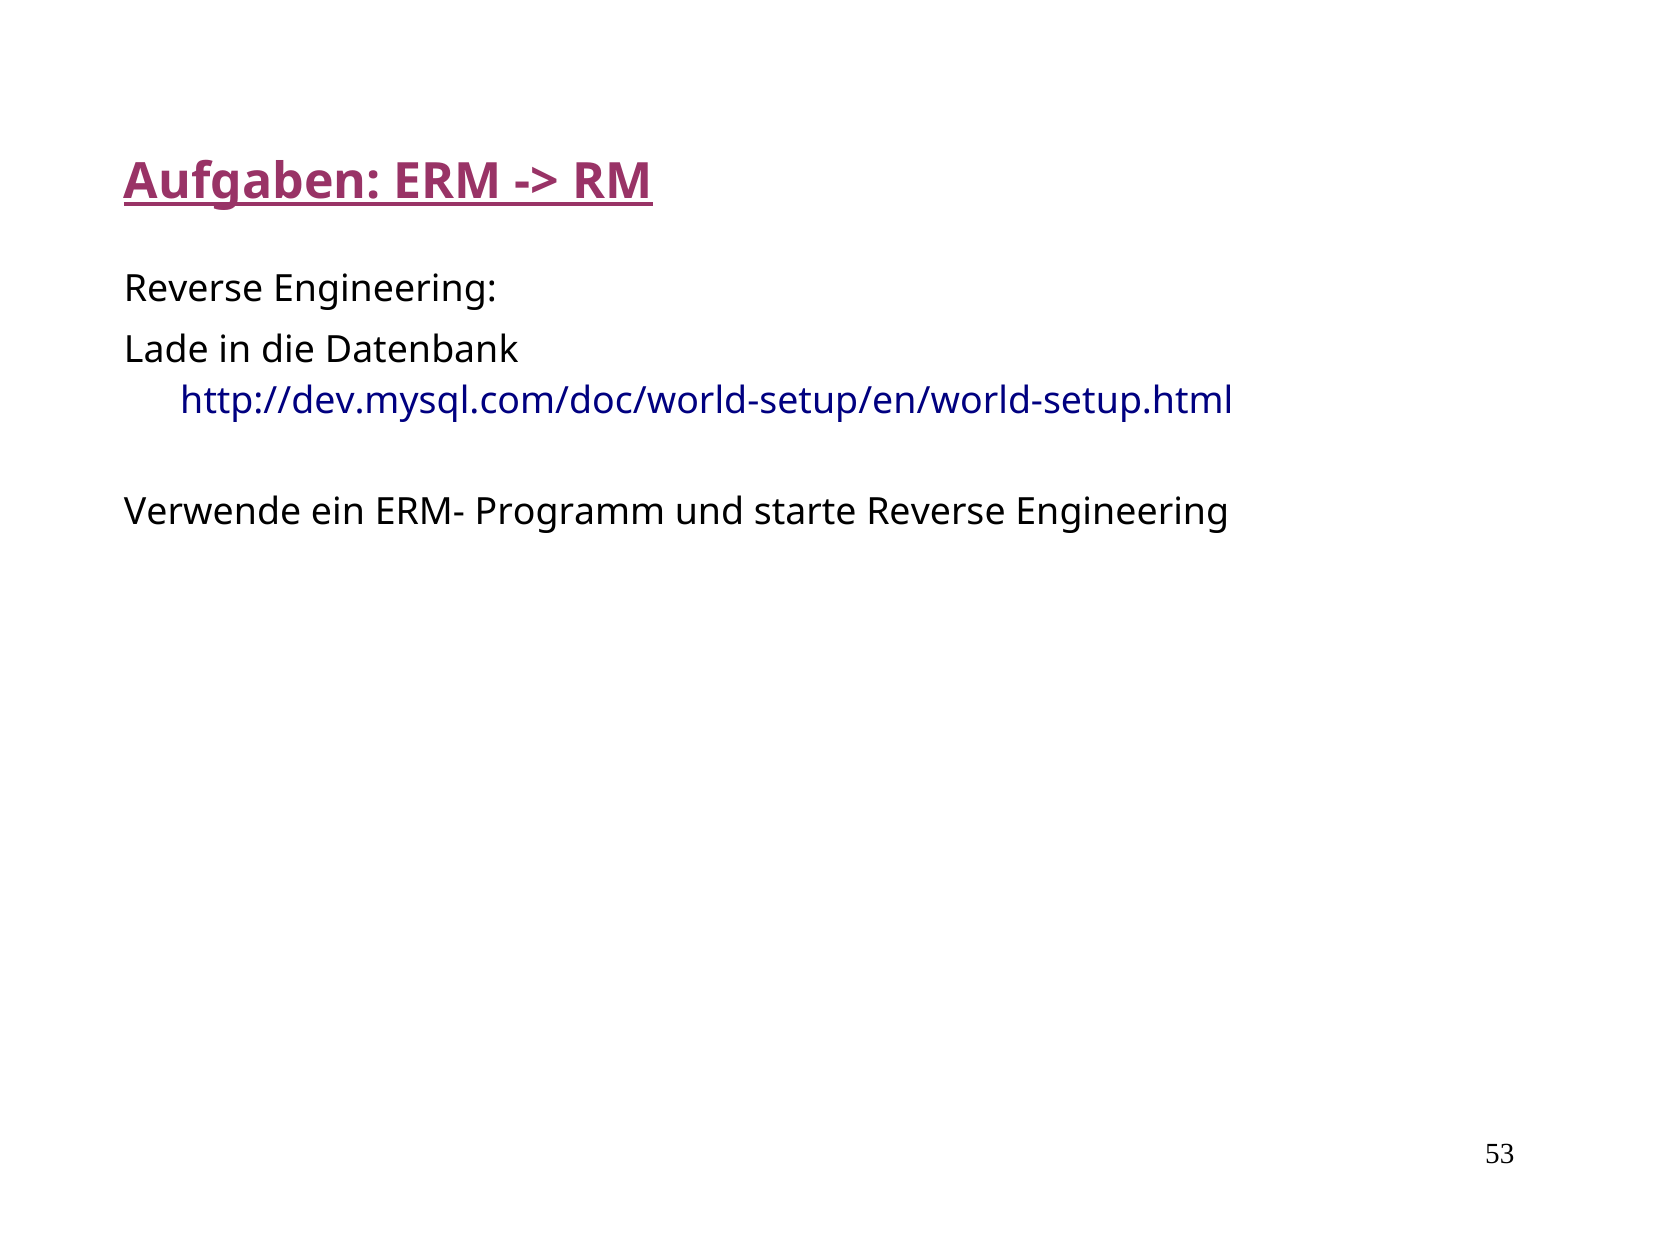

# Aufgaben: ERM -> RM
Reverse Engineering:
Lade in die Datenbank
http://dev.mysql.com/doc/world-setup/en/world-setup.html
Verwende ein ERM- Programm und starte Reverse Engineering
53